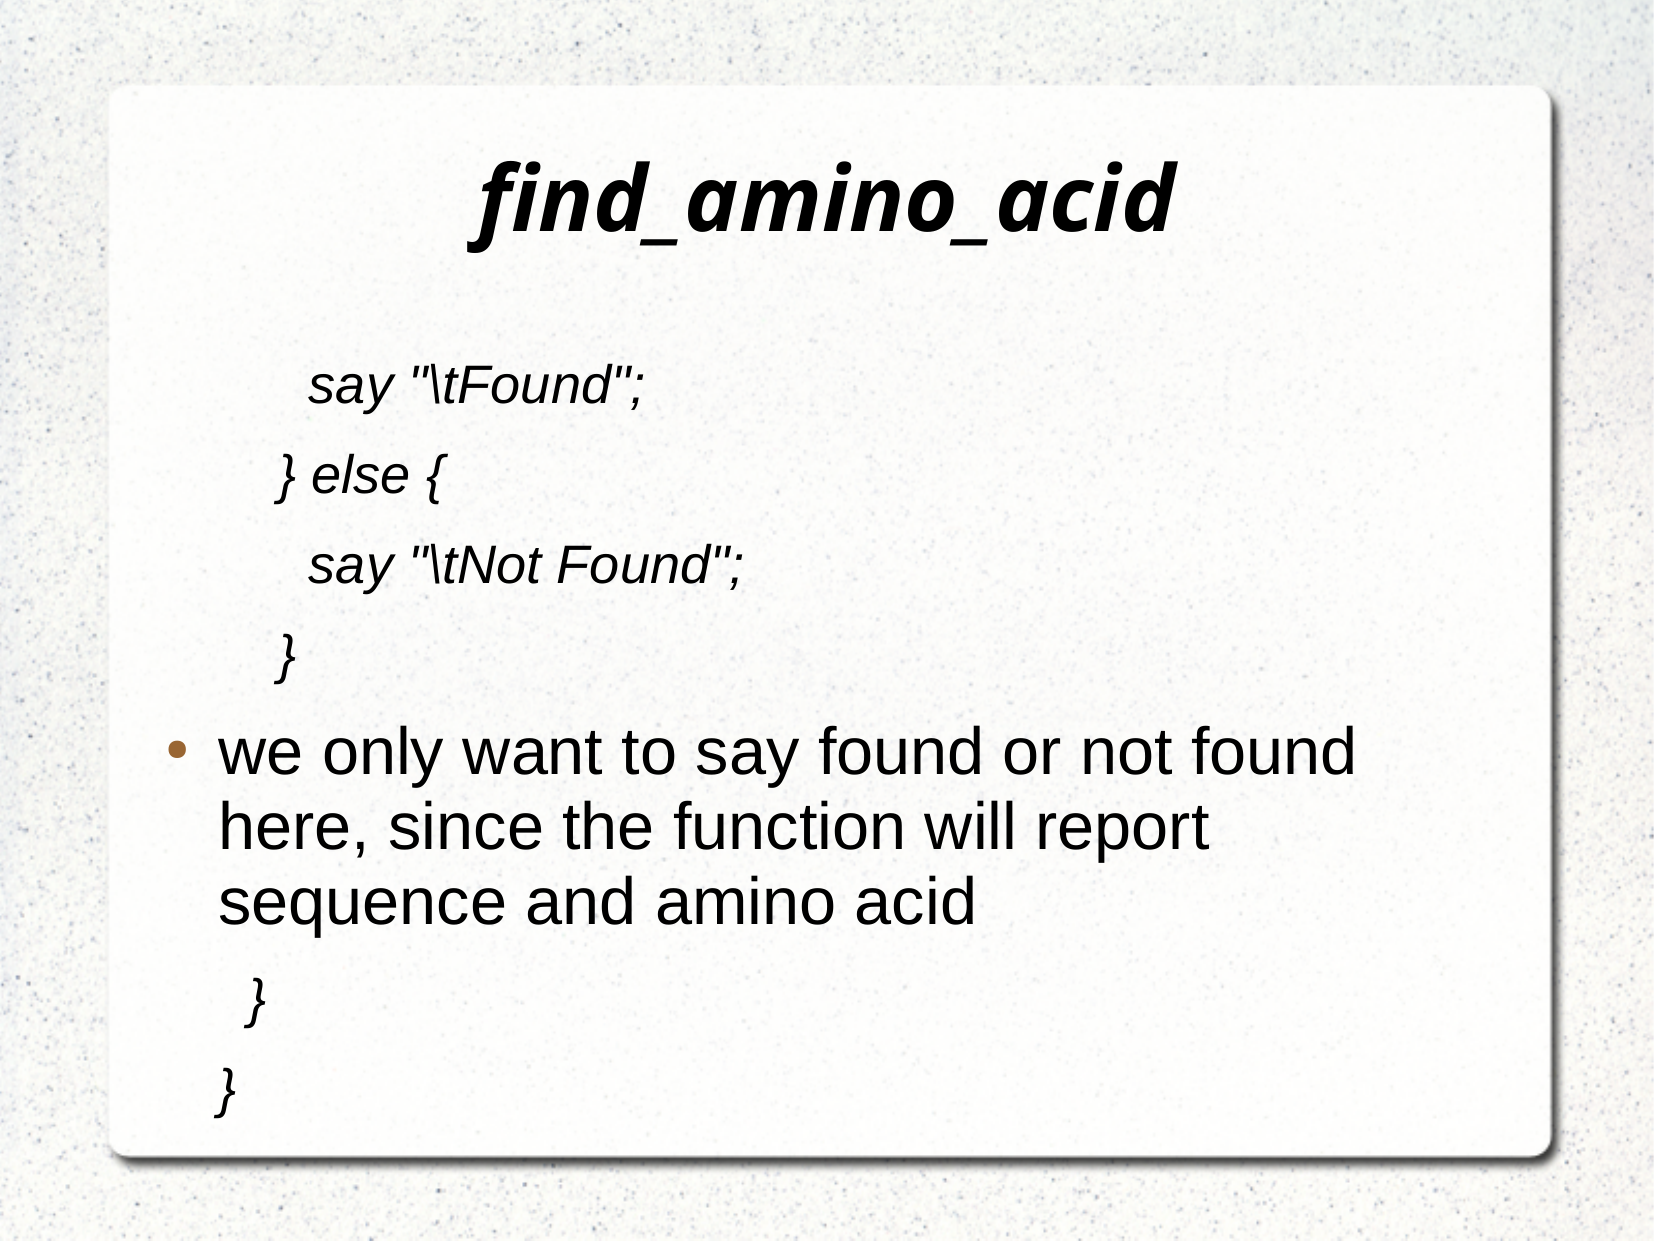

# find_amino_acid
 say "\tFound";
 } else {
 say "\tNot Found";
 }
we only want to say found or not found here, since the function will report sequence and amino acid
 }
}